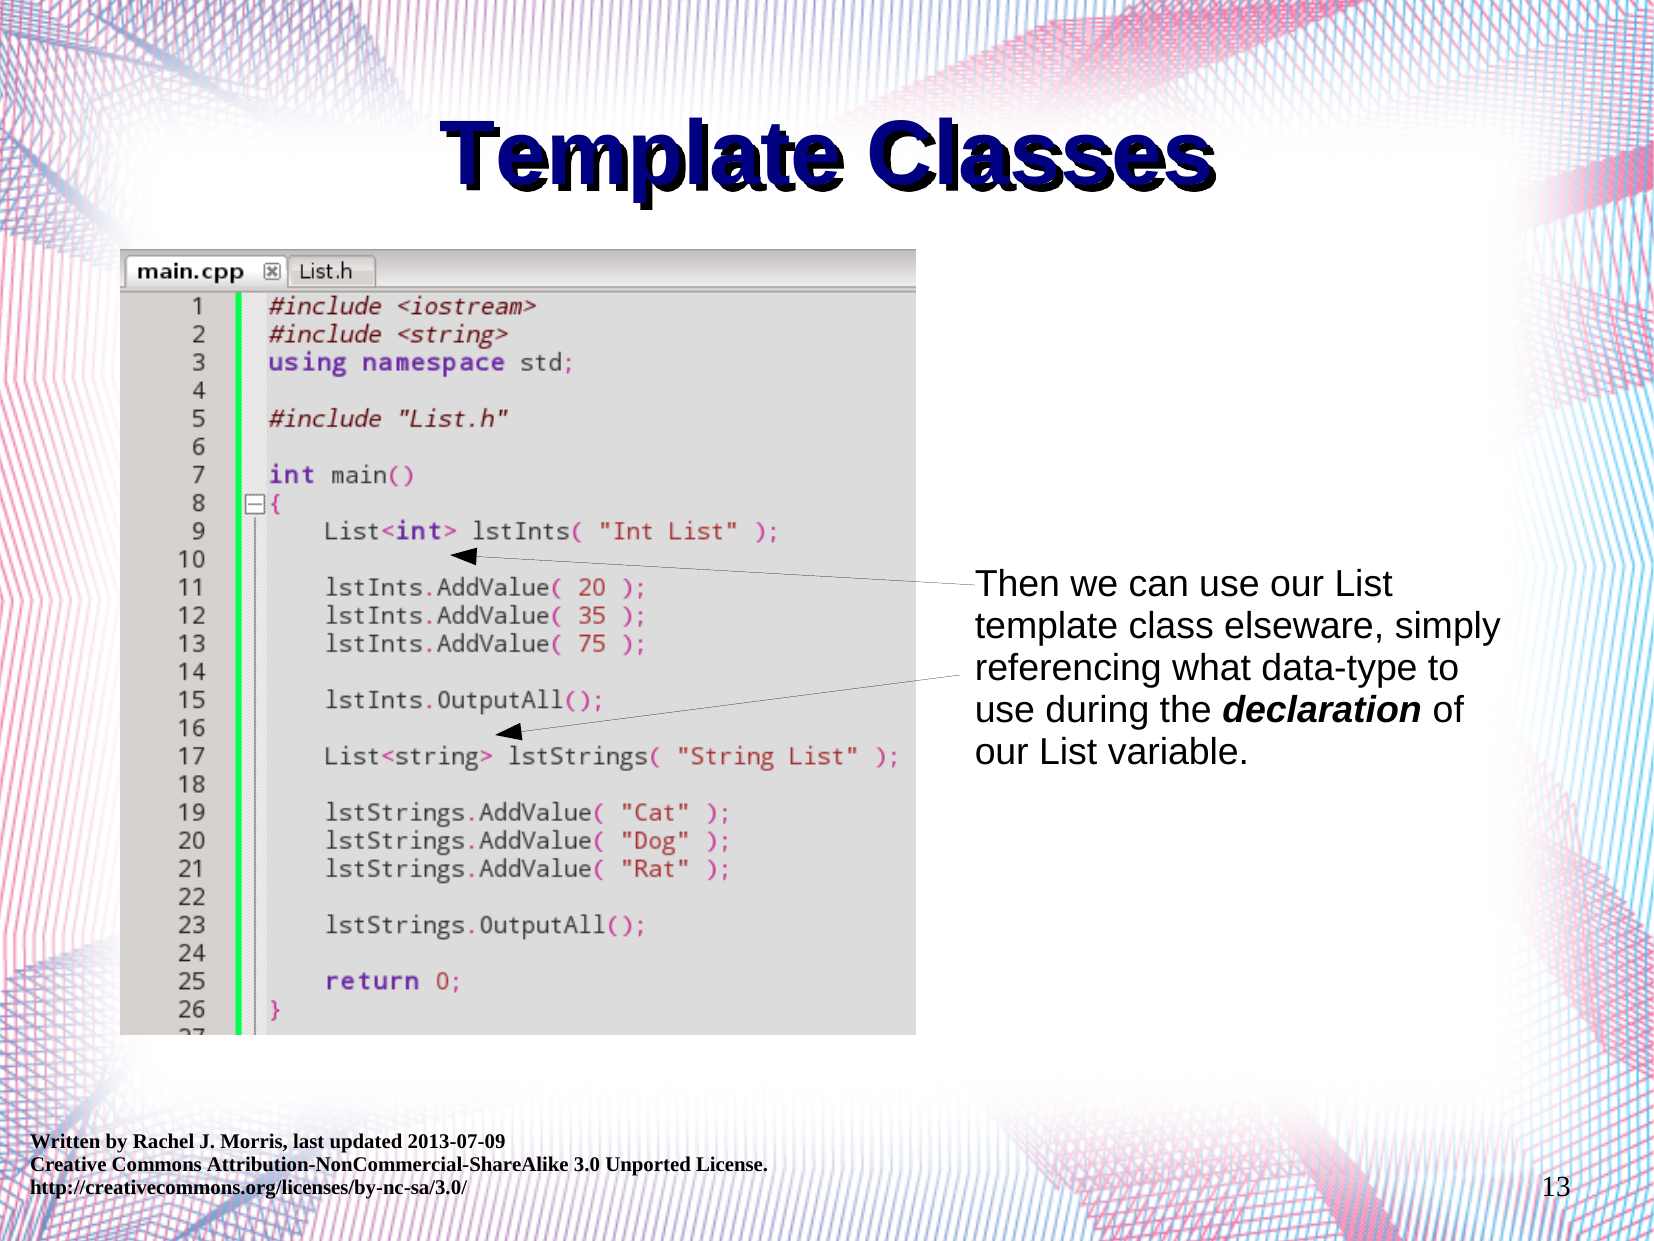

# Template Classes
Then we can use our List template class elseware, simply referencing what data-type to use during the declaration of our List variable.
13